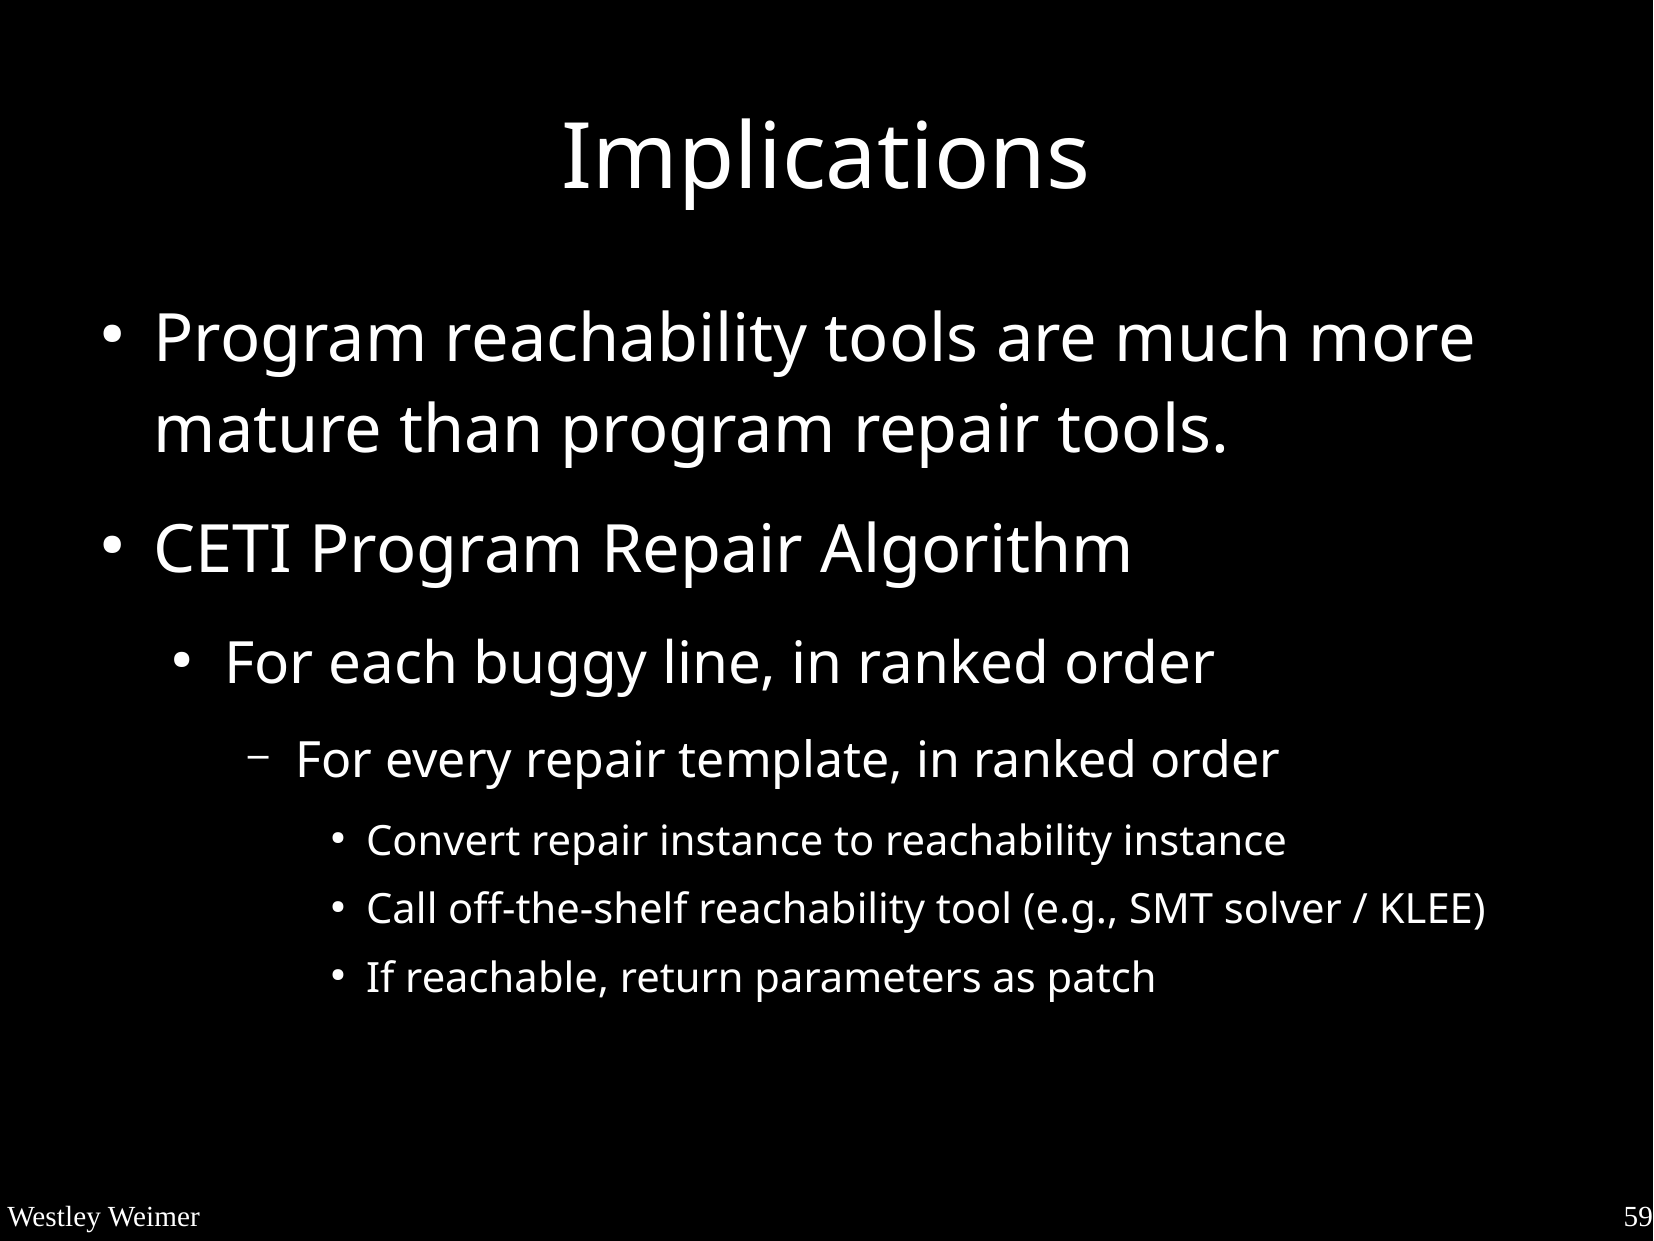

# Implications
Program reachability tools are much more mature than program repair tools.
CETI Program Repair Algorithm
For each buggy line, in ranked order
For every repair template, in ranked order
Convert repair instance to reachability instance
Call off-the-shelf reachability tool (e.g., SMT solver / KLEE)
If reachable, return parameters as patch
59